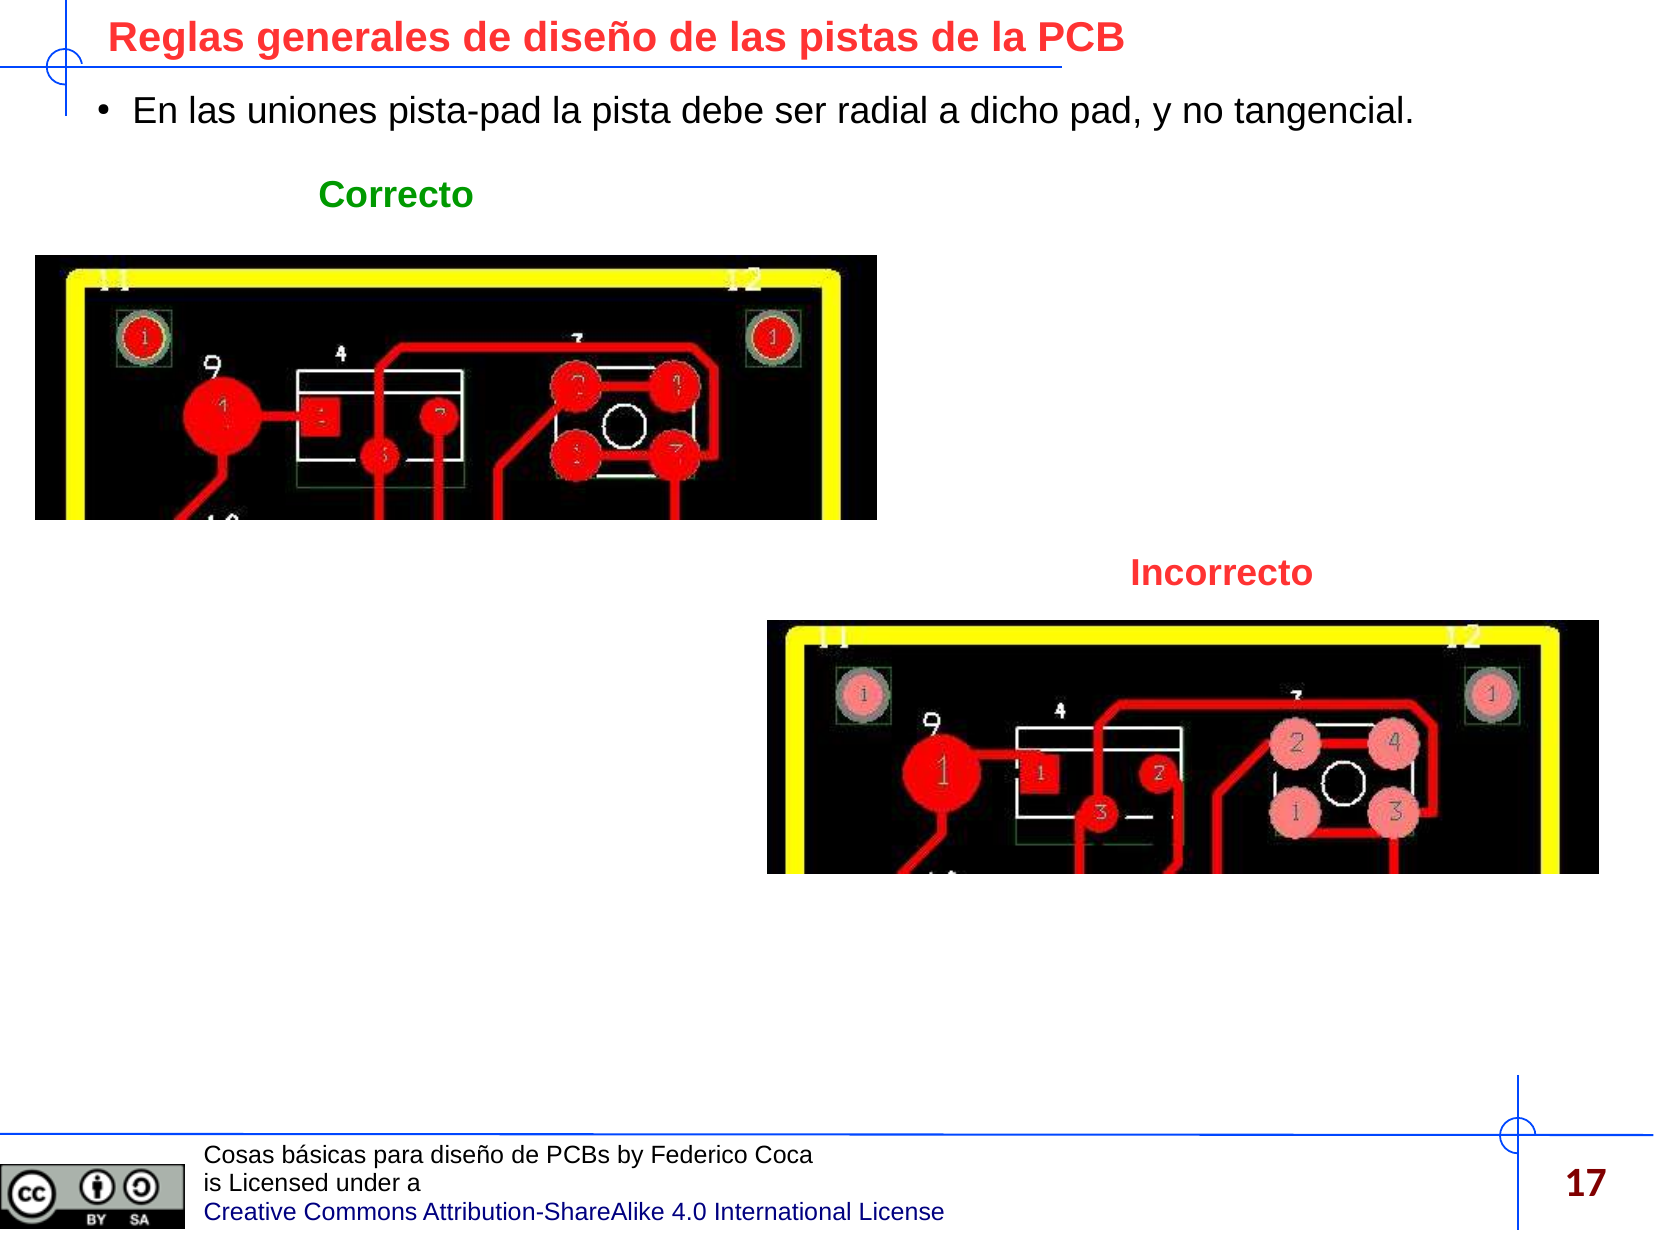

Reglas generales de diseño de las pistas de la PCB
En las uniones pista-pad la pista debe ser radial a dicho pad, y no tangencial.
			Correcto
														Incorrecto
Cosas básicas para diseño de PCBs by Federico Coca
is Licensed under a Creative Commons Attribution-ShareAlike 4.0 International License